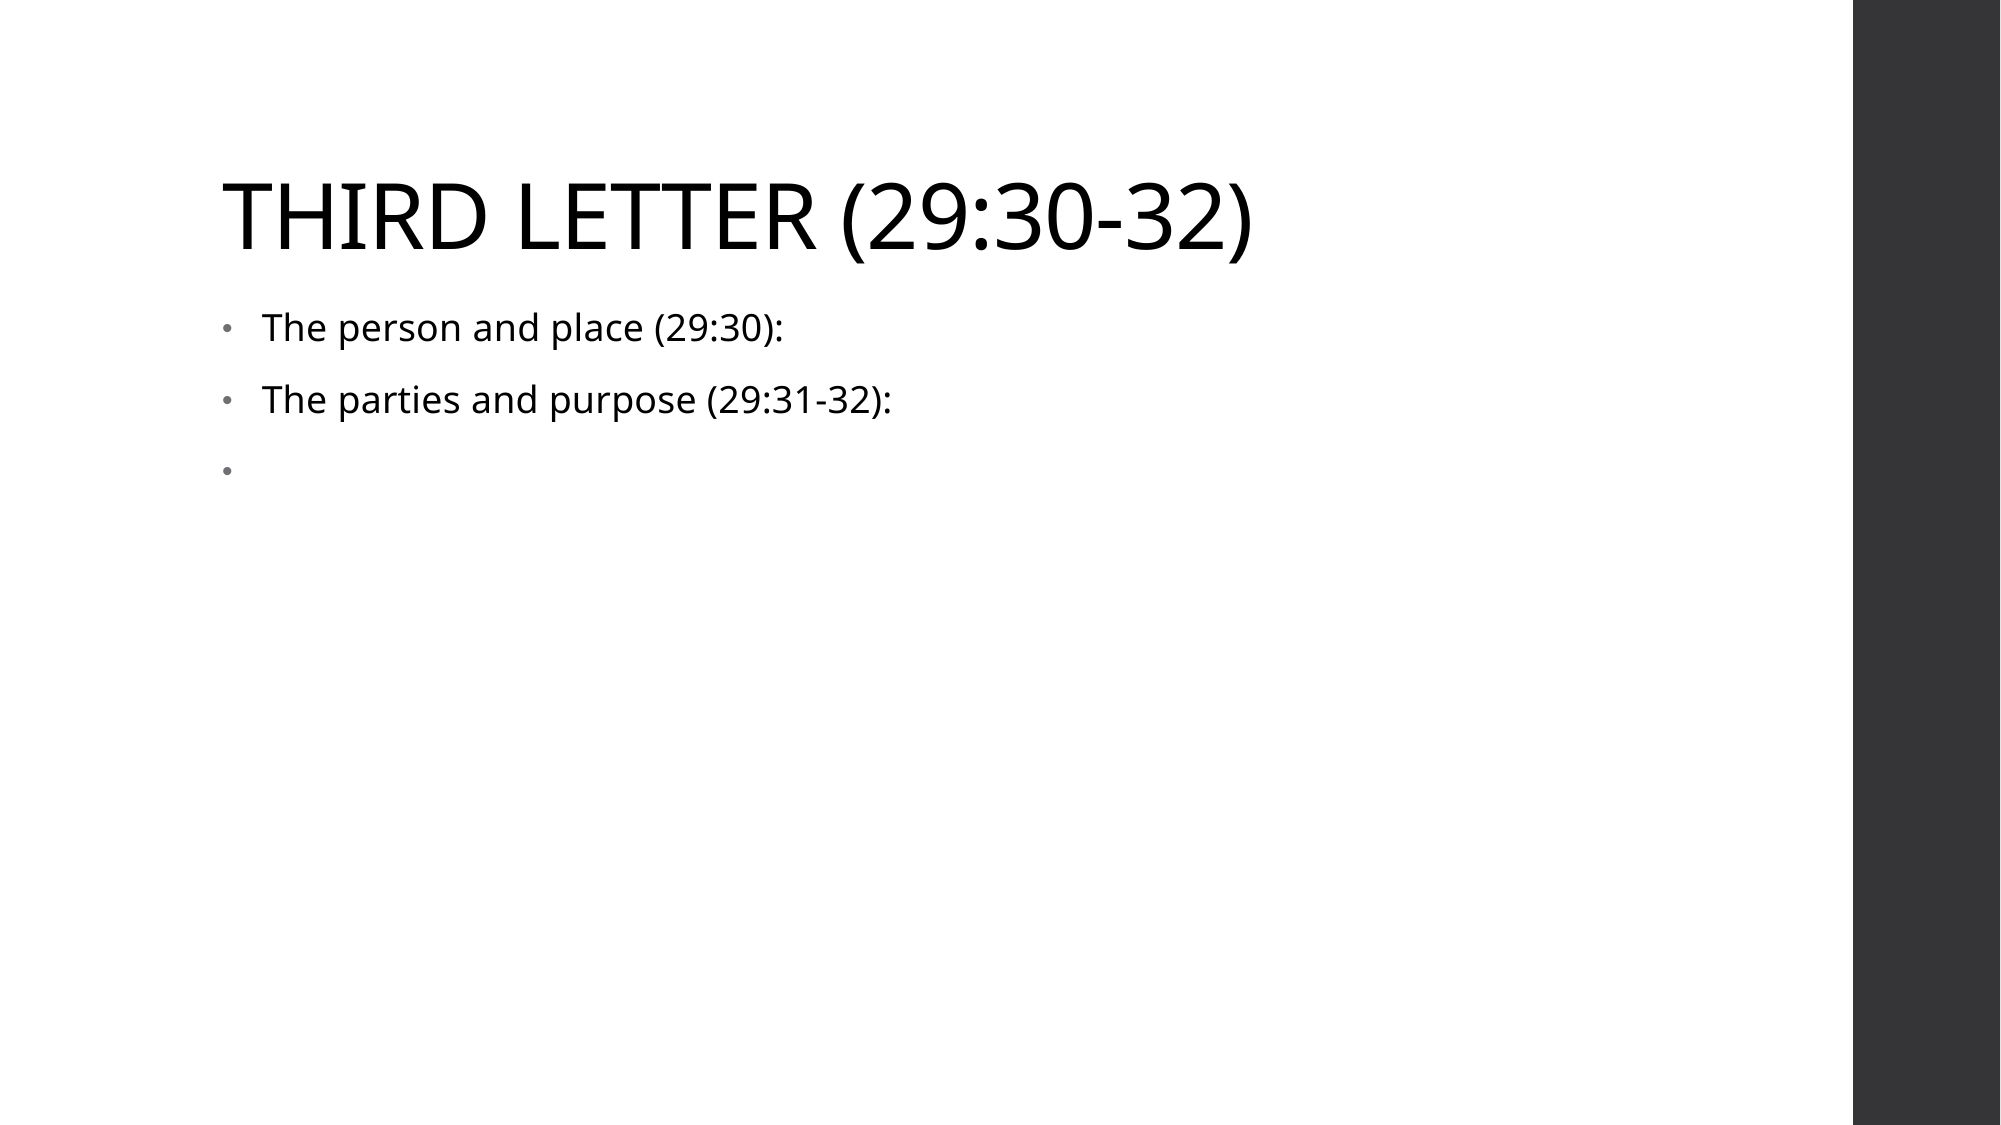

# THIRD LETTER (29:30-32)
 The person and place (29:30):
 The parties and purpose (29:31-32):